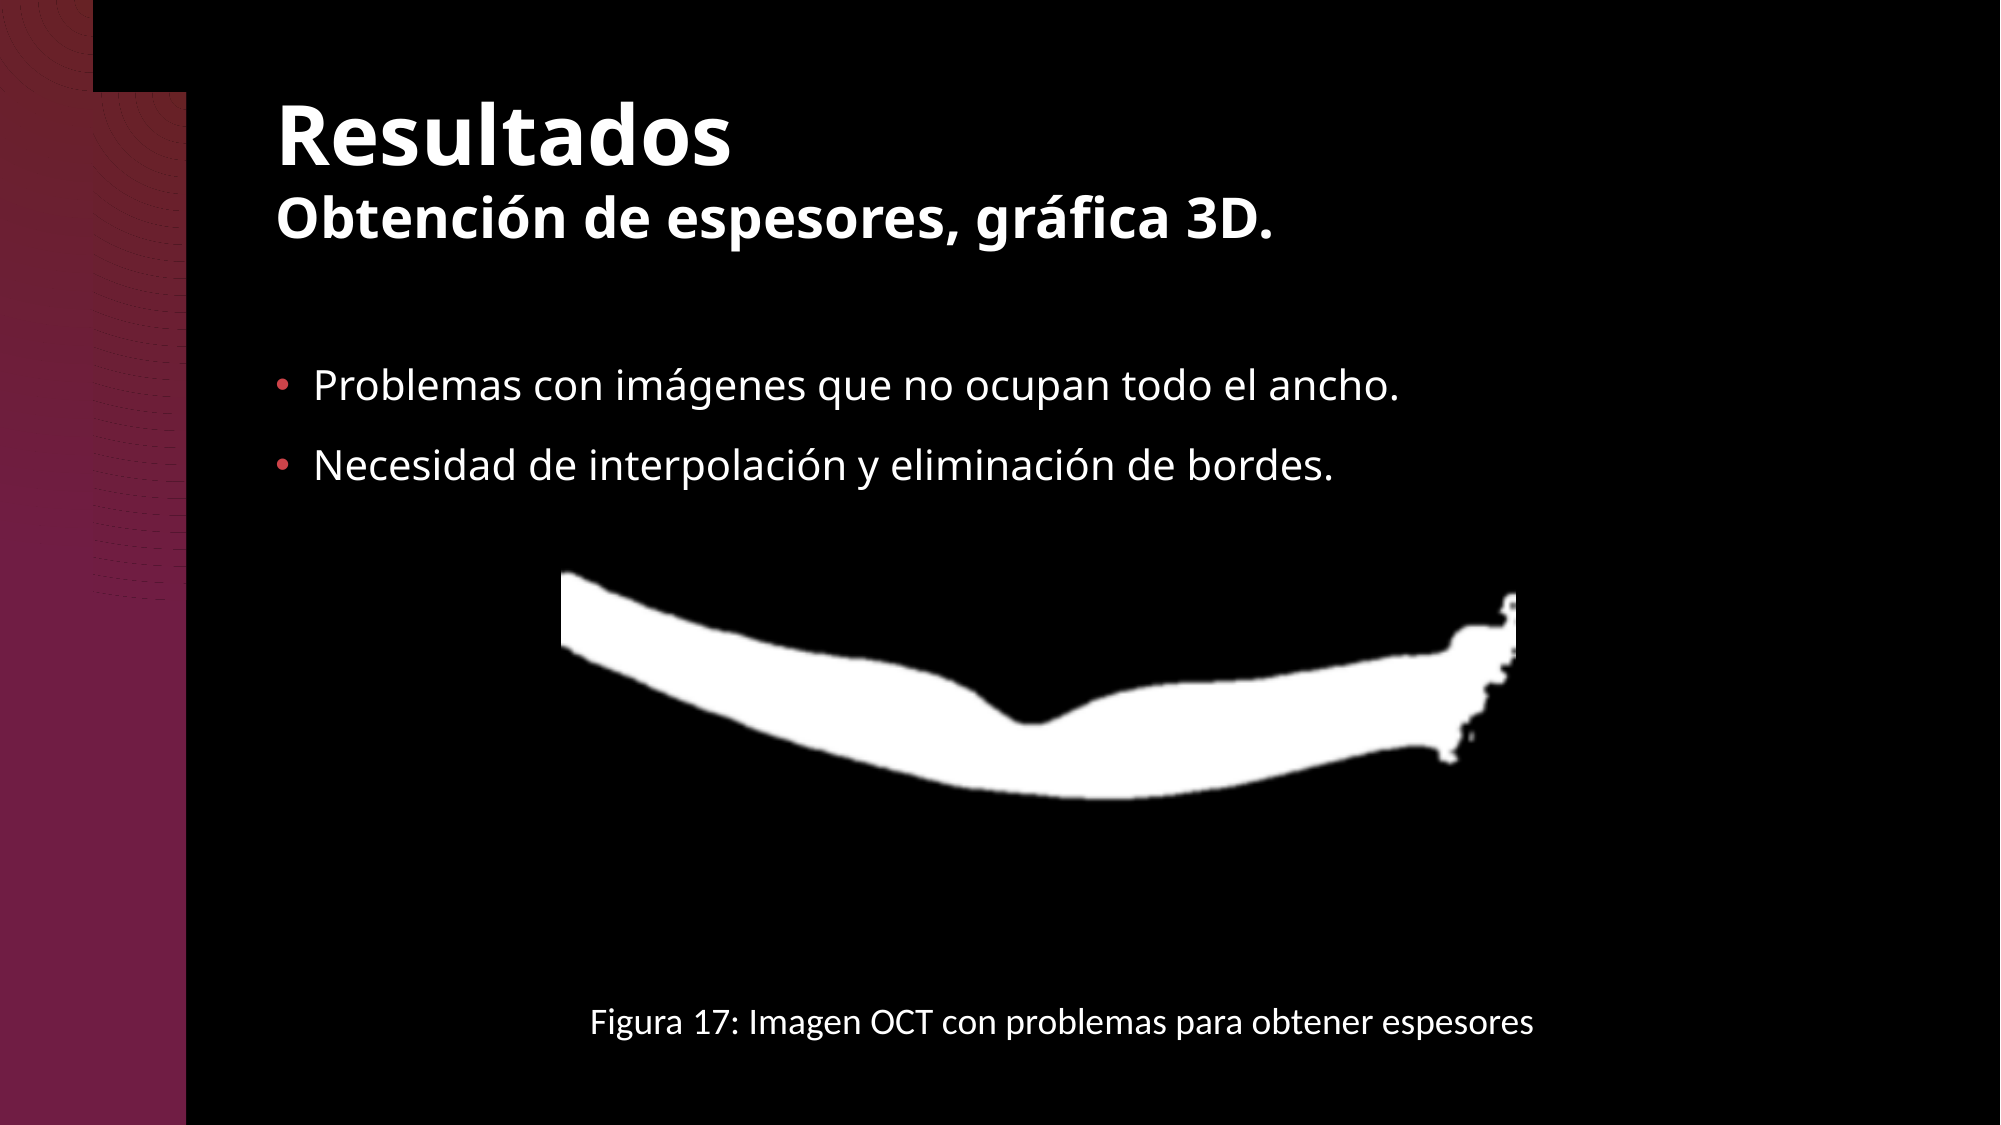

# Resultados Obtención de espesores, gráfica 3D.
Problemas con imágenes que no ocupan todo el ancho.
Necesidad de interpolación y eliminación de bordes.
Figura 17: Imagen OCT con problemas para obtener espesores